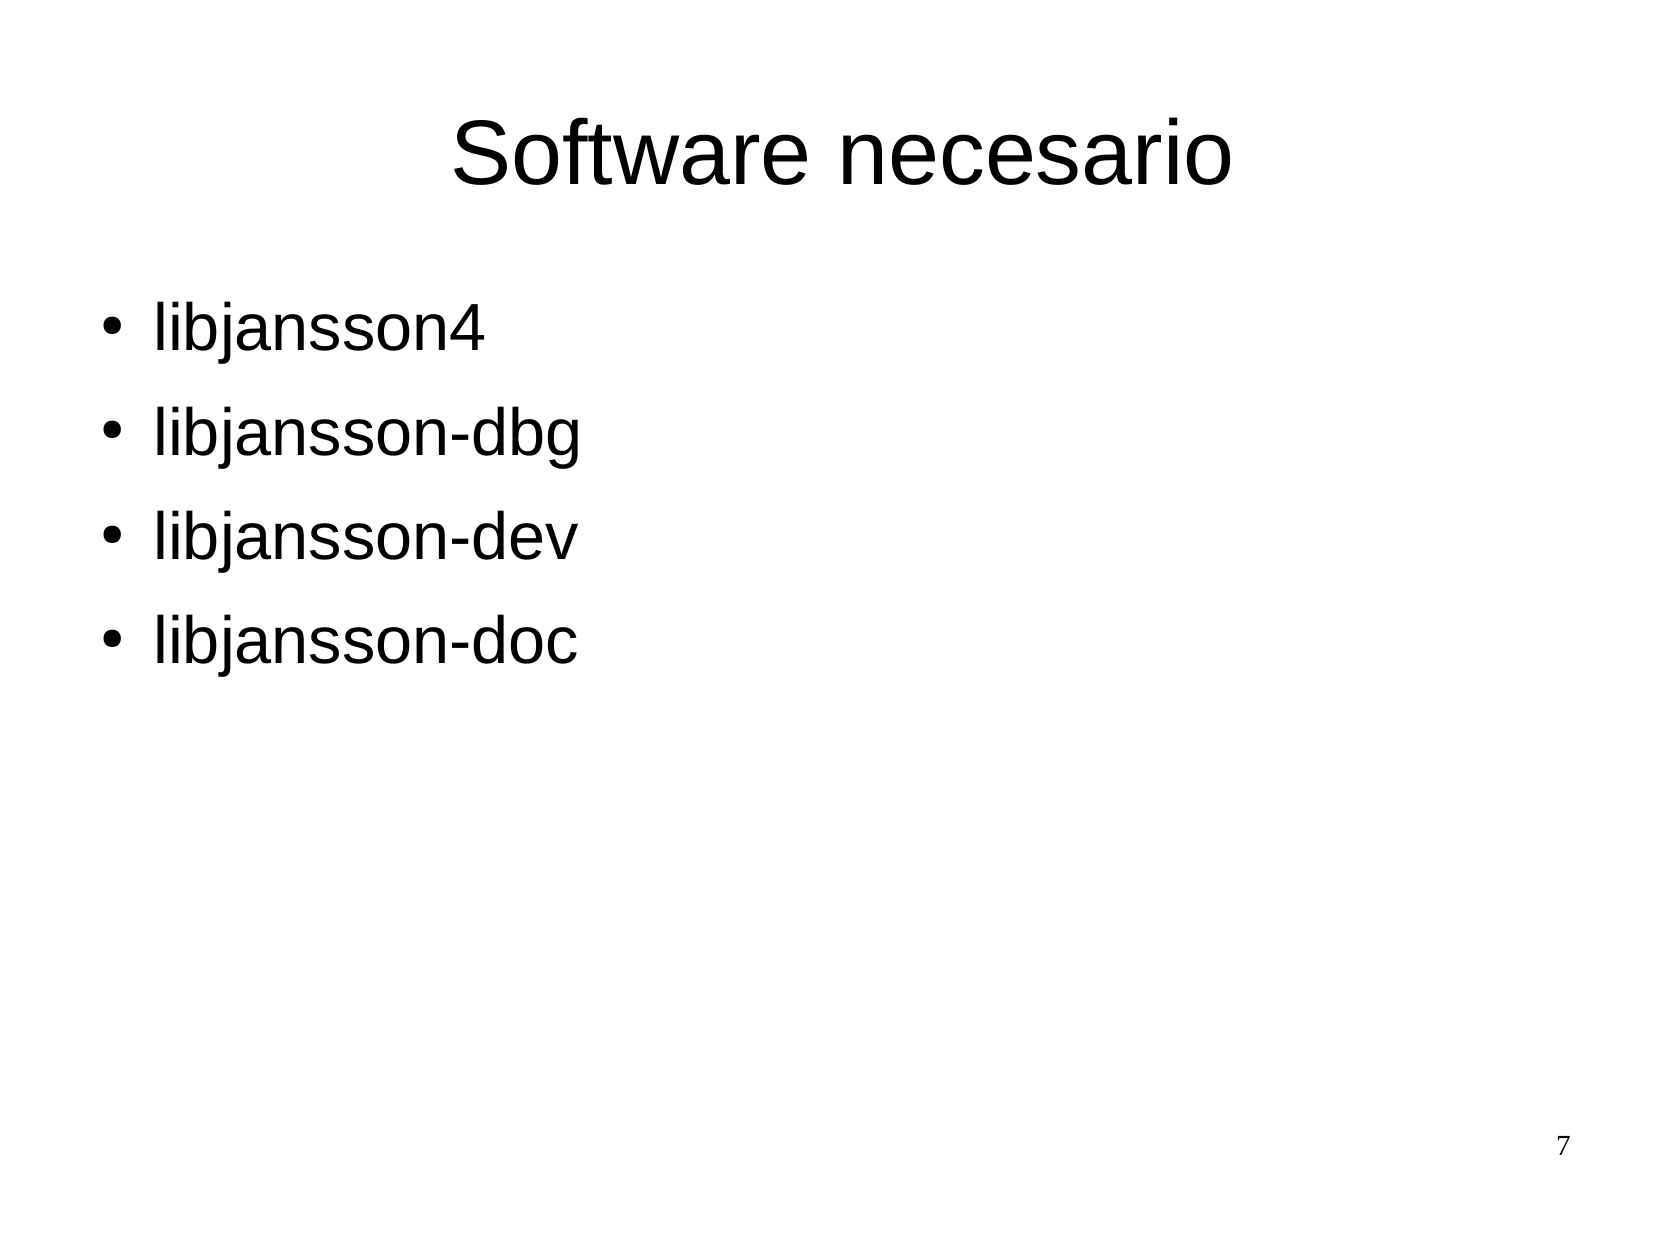

# Software necesario
libjansson4
libjansson-dbg
libjansson-dev
libjansson-doc
7